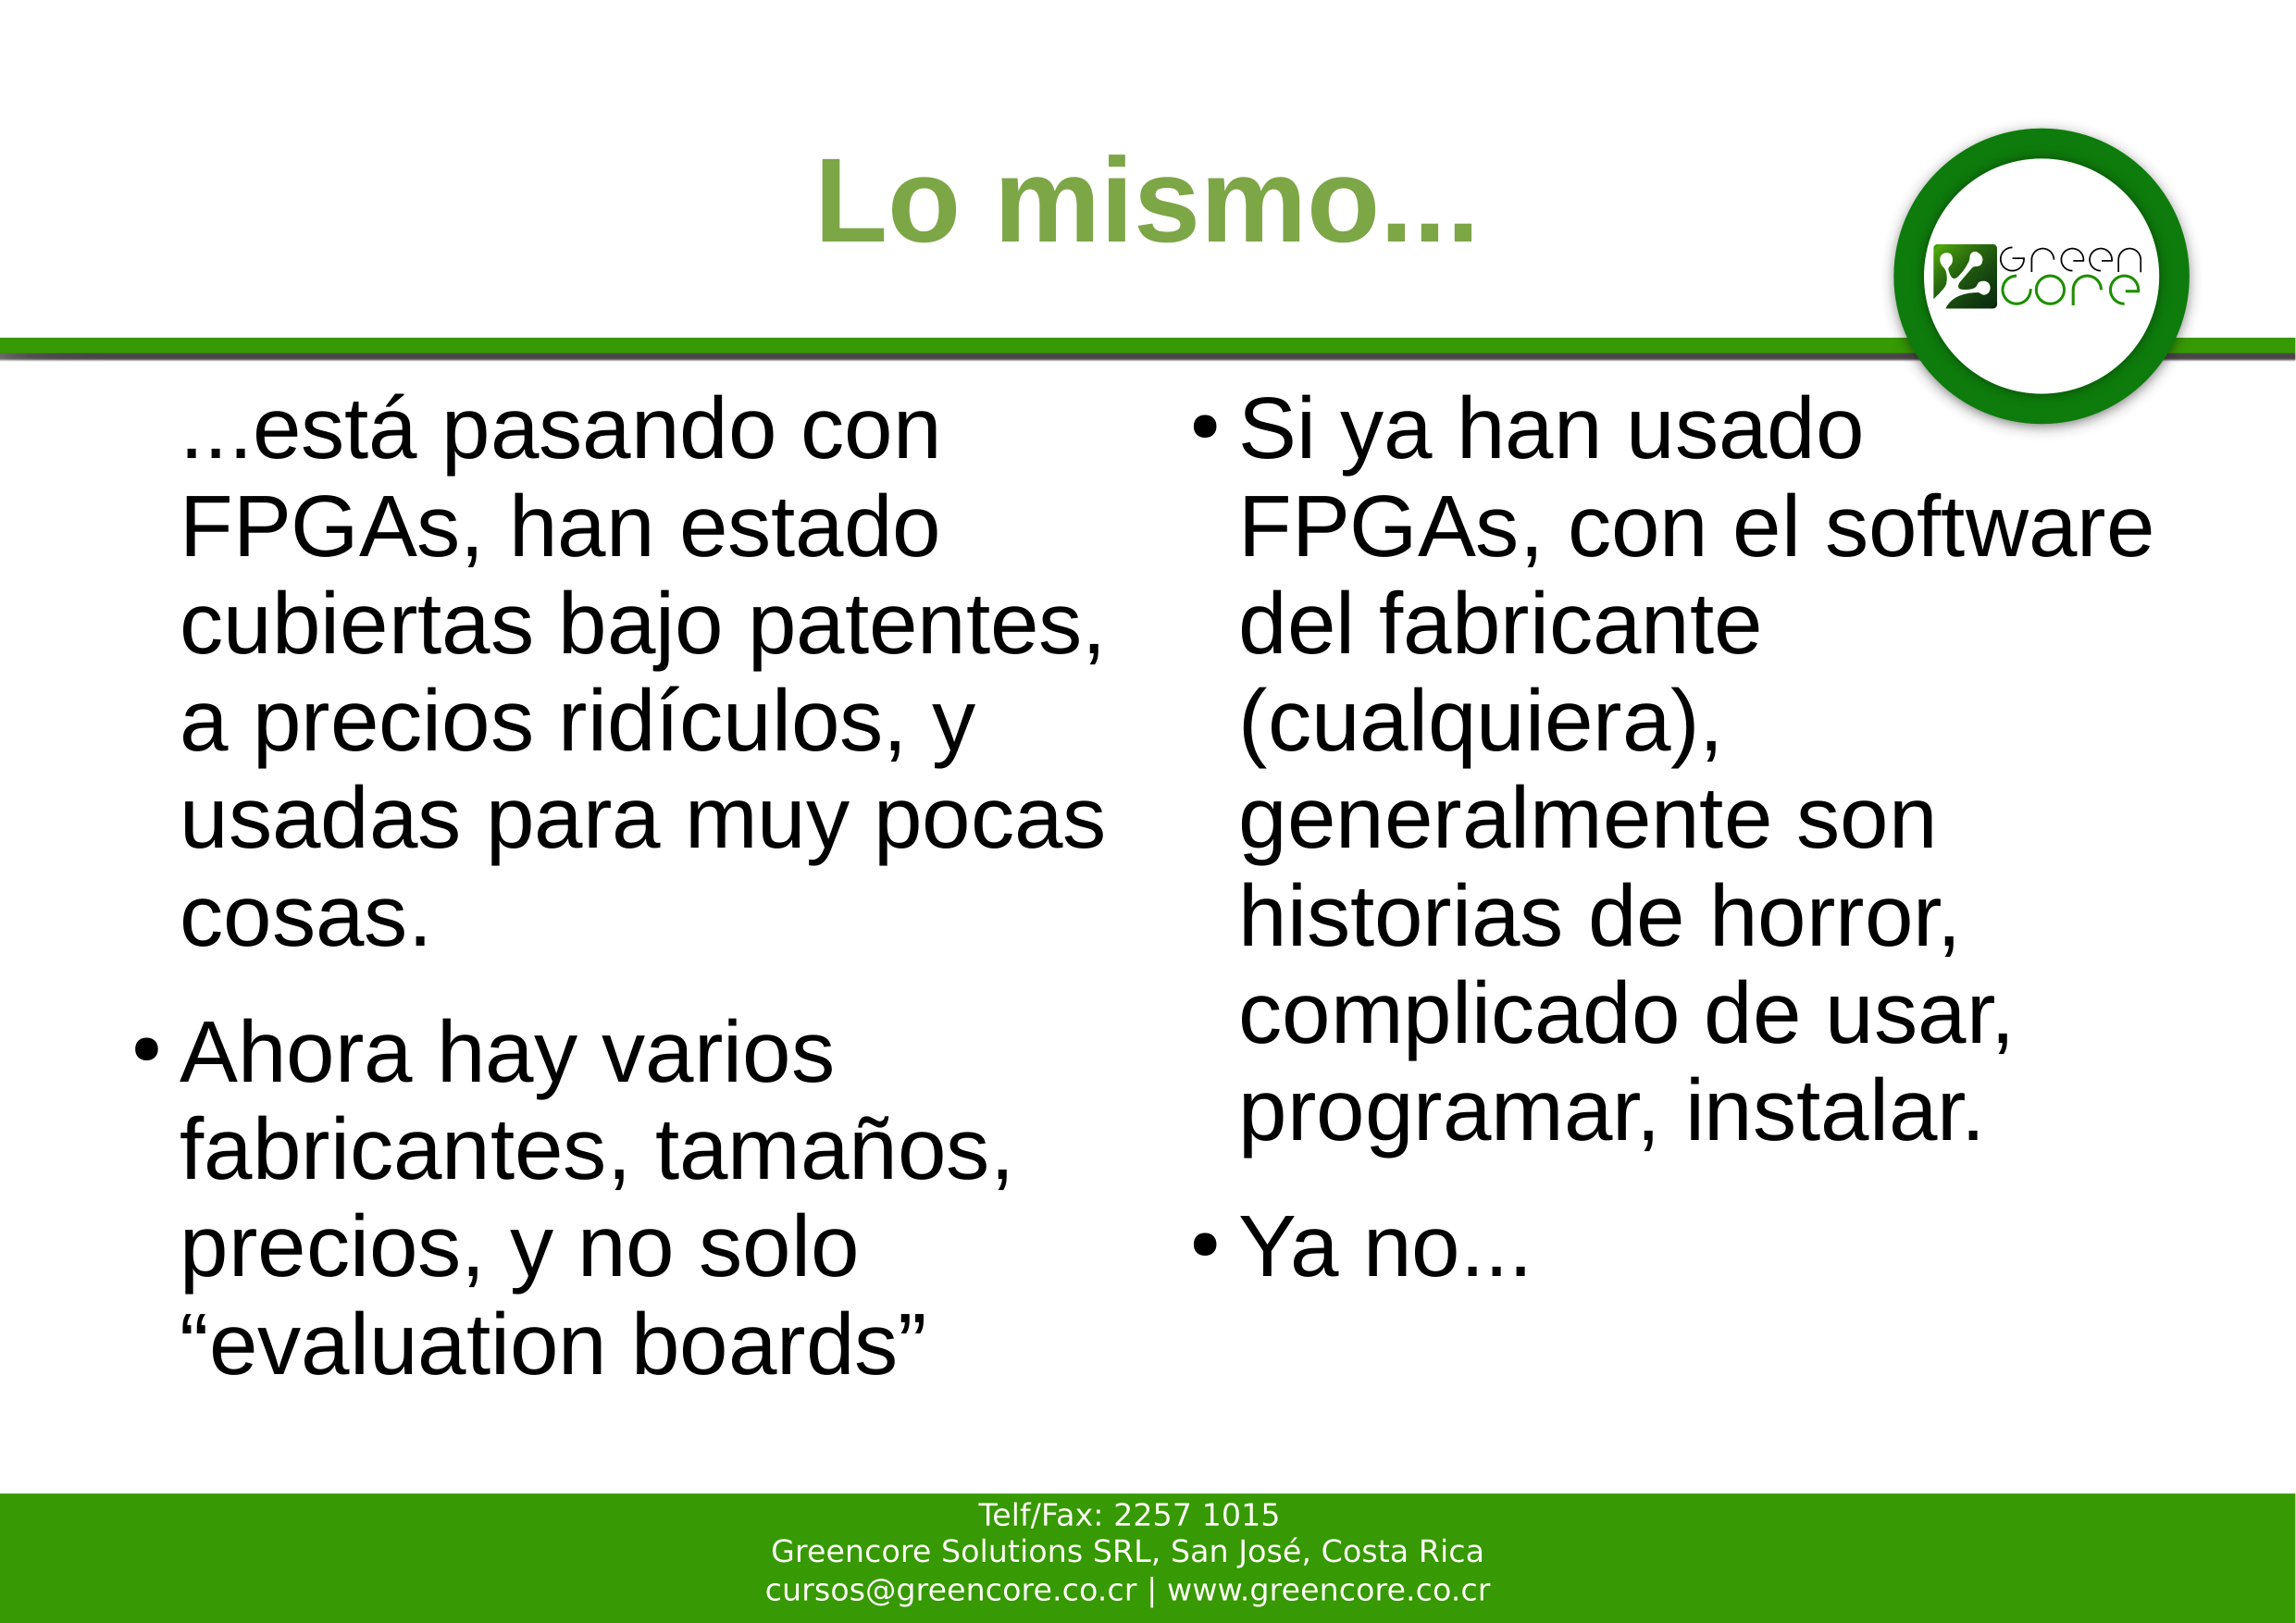

# Lo mismo...
...está pasando con FPGAs, han estado cubiertas bajo patentes, a precios ridículos, y usadas para muy pocas cosas.
Ahora hay varios fabricantes, tamaños, precios, y no solo “evaluation boards”
Si ya han usado FPGAs, con el software del fabricante (cualquiera), generalmente son historias de horror, complicado de usar, programar, instalar.
Ya no...